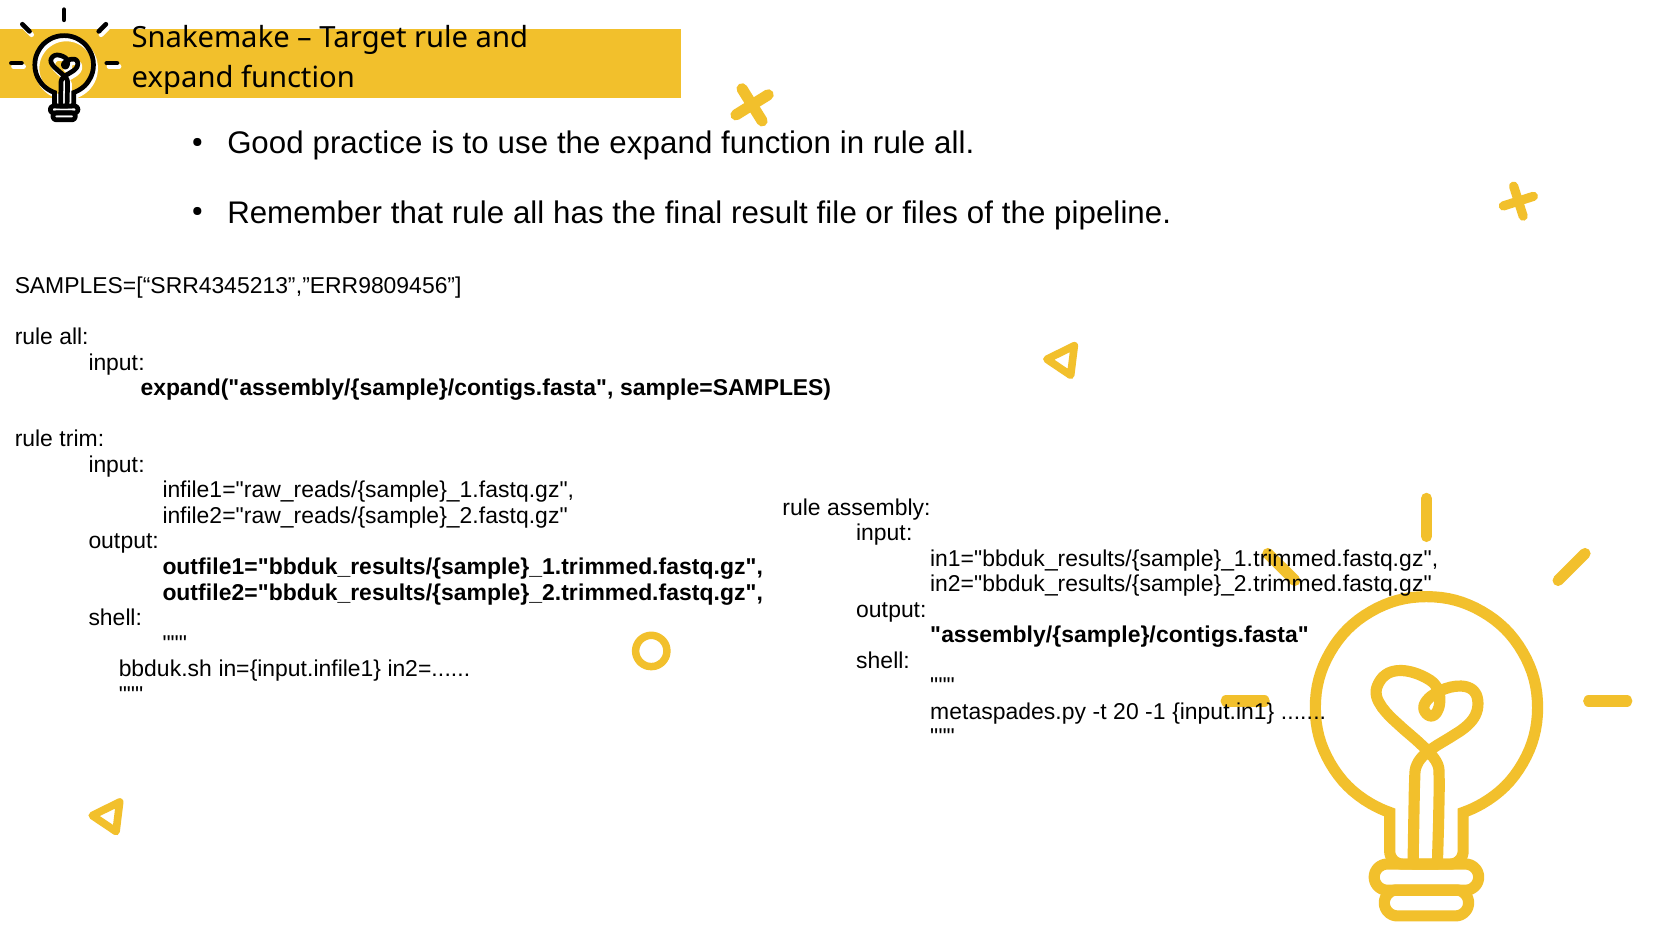

# Snakemake – Target rule and expand function
Good practice is to use the expand function in rule all.
Remember that rule all has the final result file or files of the pipeline.
SAMPLES=[“SRR4345213”,”ERR9809456”]
rule all:
	input:
	 expand("assembly/{sample}/contigs.fasta", sample=SAMPLES)
rule trim:
	input:
 	infile1="raw_reads/{sample}_1.fastq.gz",
		infile2="raw_reads/{sample}_2.fastq.gz"
 	output:
 	outfile1="bbduk_results/{sample}_1.trimmed.fastq.gz",
 	outfile2="bbduk_results/{sample}_2.trimmed.fastq.gz",
 	shell:
 	"""
 bbduk.sh in={input.infile1} in2=......
 """
rule assembly:
	input:
 	in1="bbduk_results/{sample}_1.trimmed.fastq.gz",
		in2="bbduk_results/{sample}_2.trimmed.fastq.gz"
 	output:
 	"assembly/{sample}/contigs.fasta"
 	shell:
 	"""
 	metaspades.py -t 20 -1 {input.in1} .......
 	"""